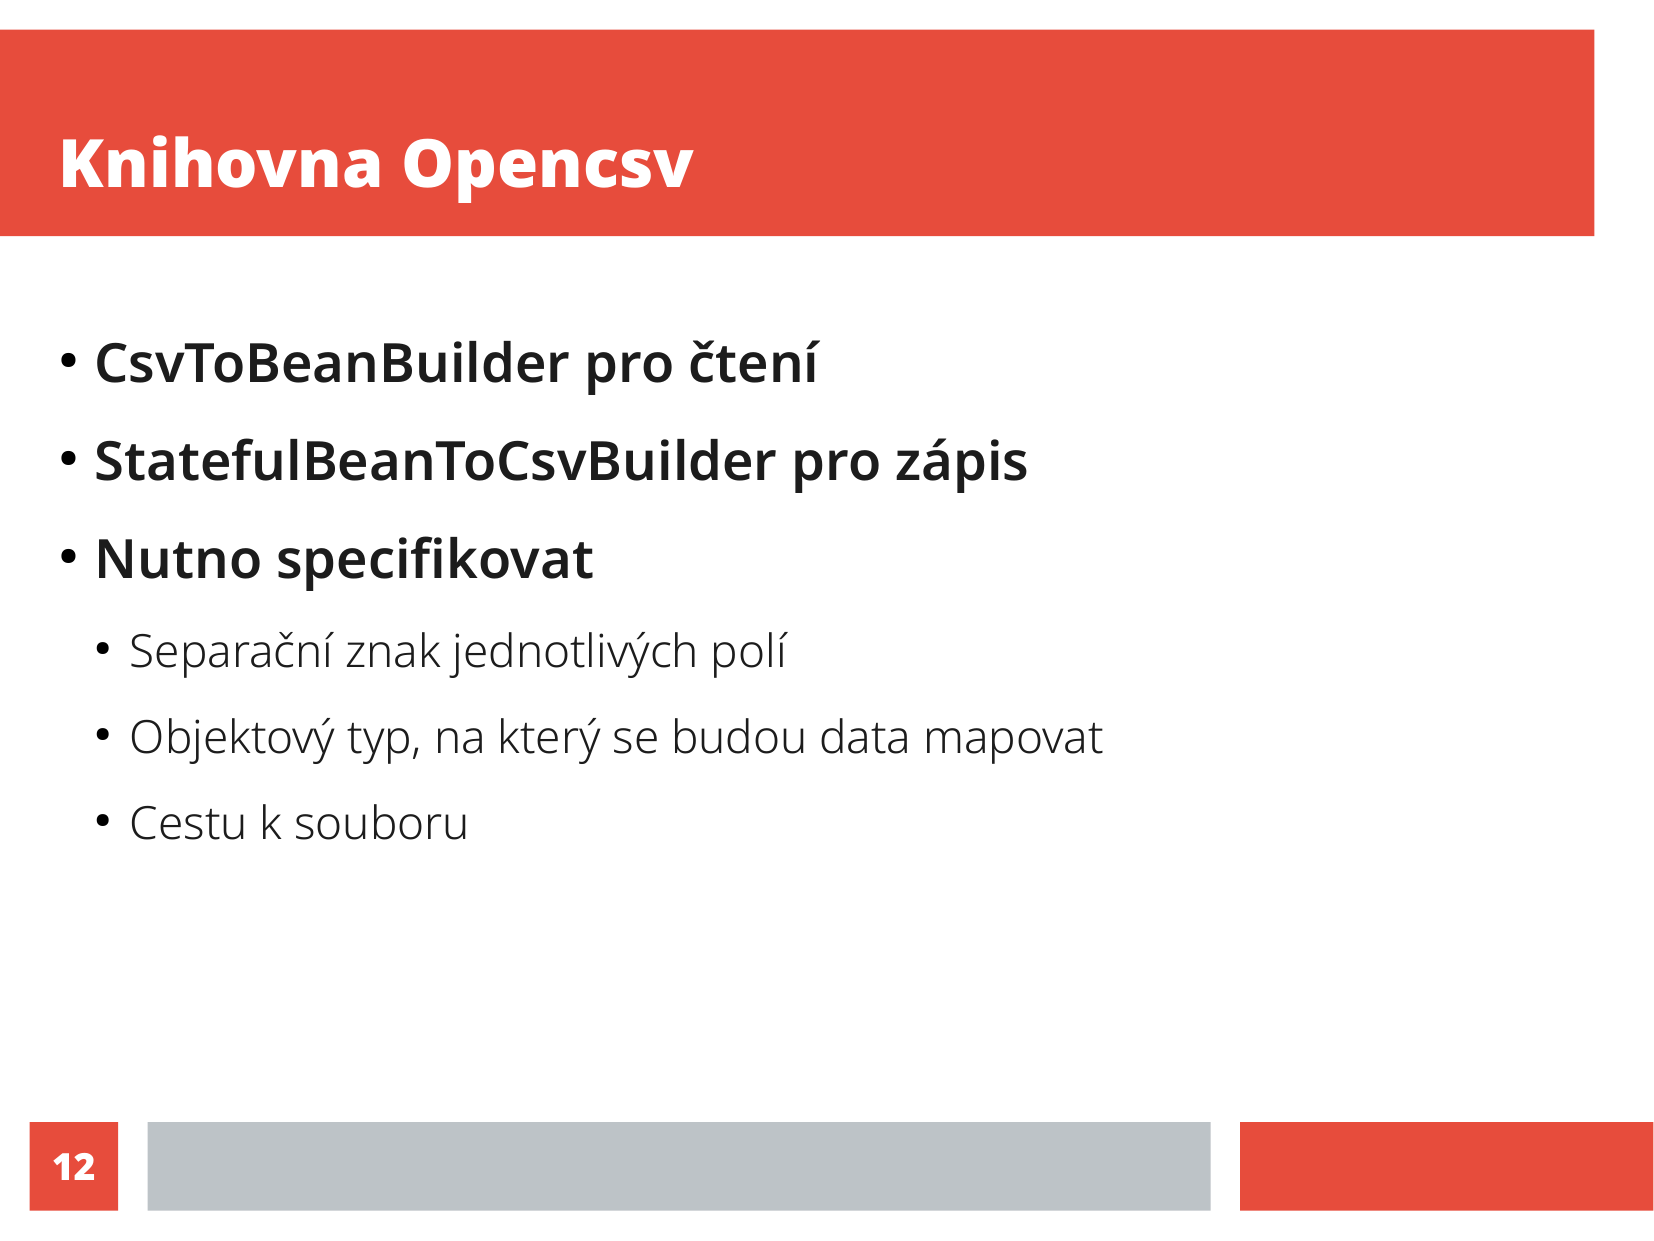

# Knihovna Opencsv
CsvToBeanBuilder pro čtení
StatefulBeanToCsvBuilder pro zápis
Nutno specifikovat
Separační znak jednotlivých polí
Objektový typ, na který se budou data mapovat
Cestu k souboru
12